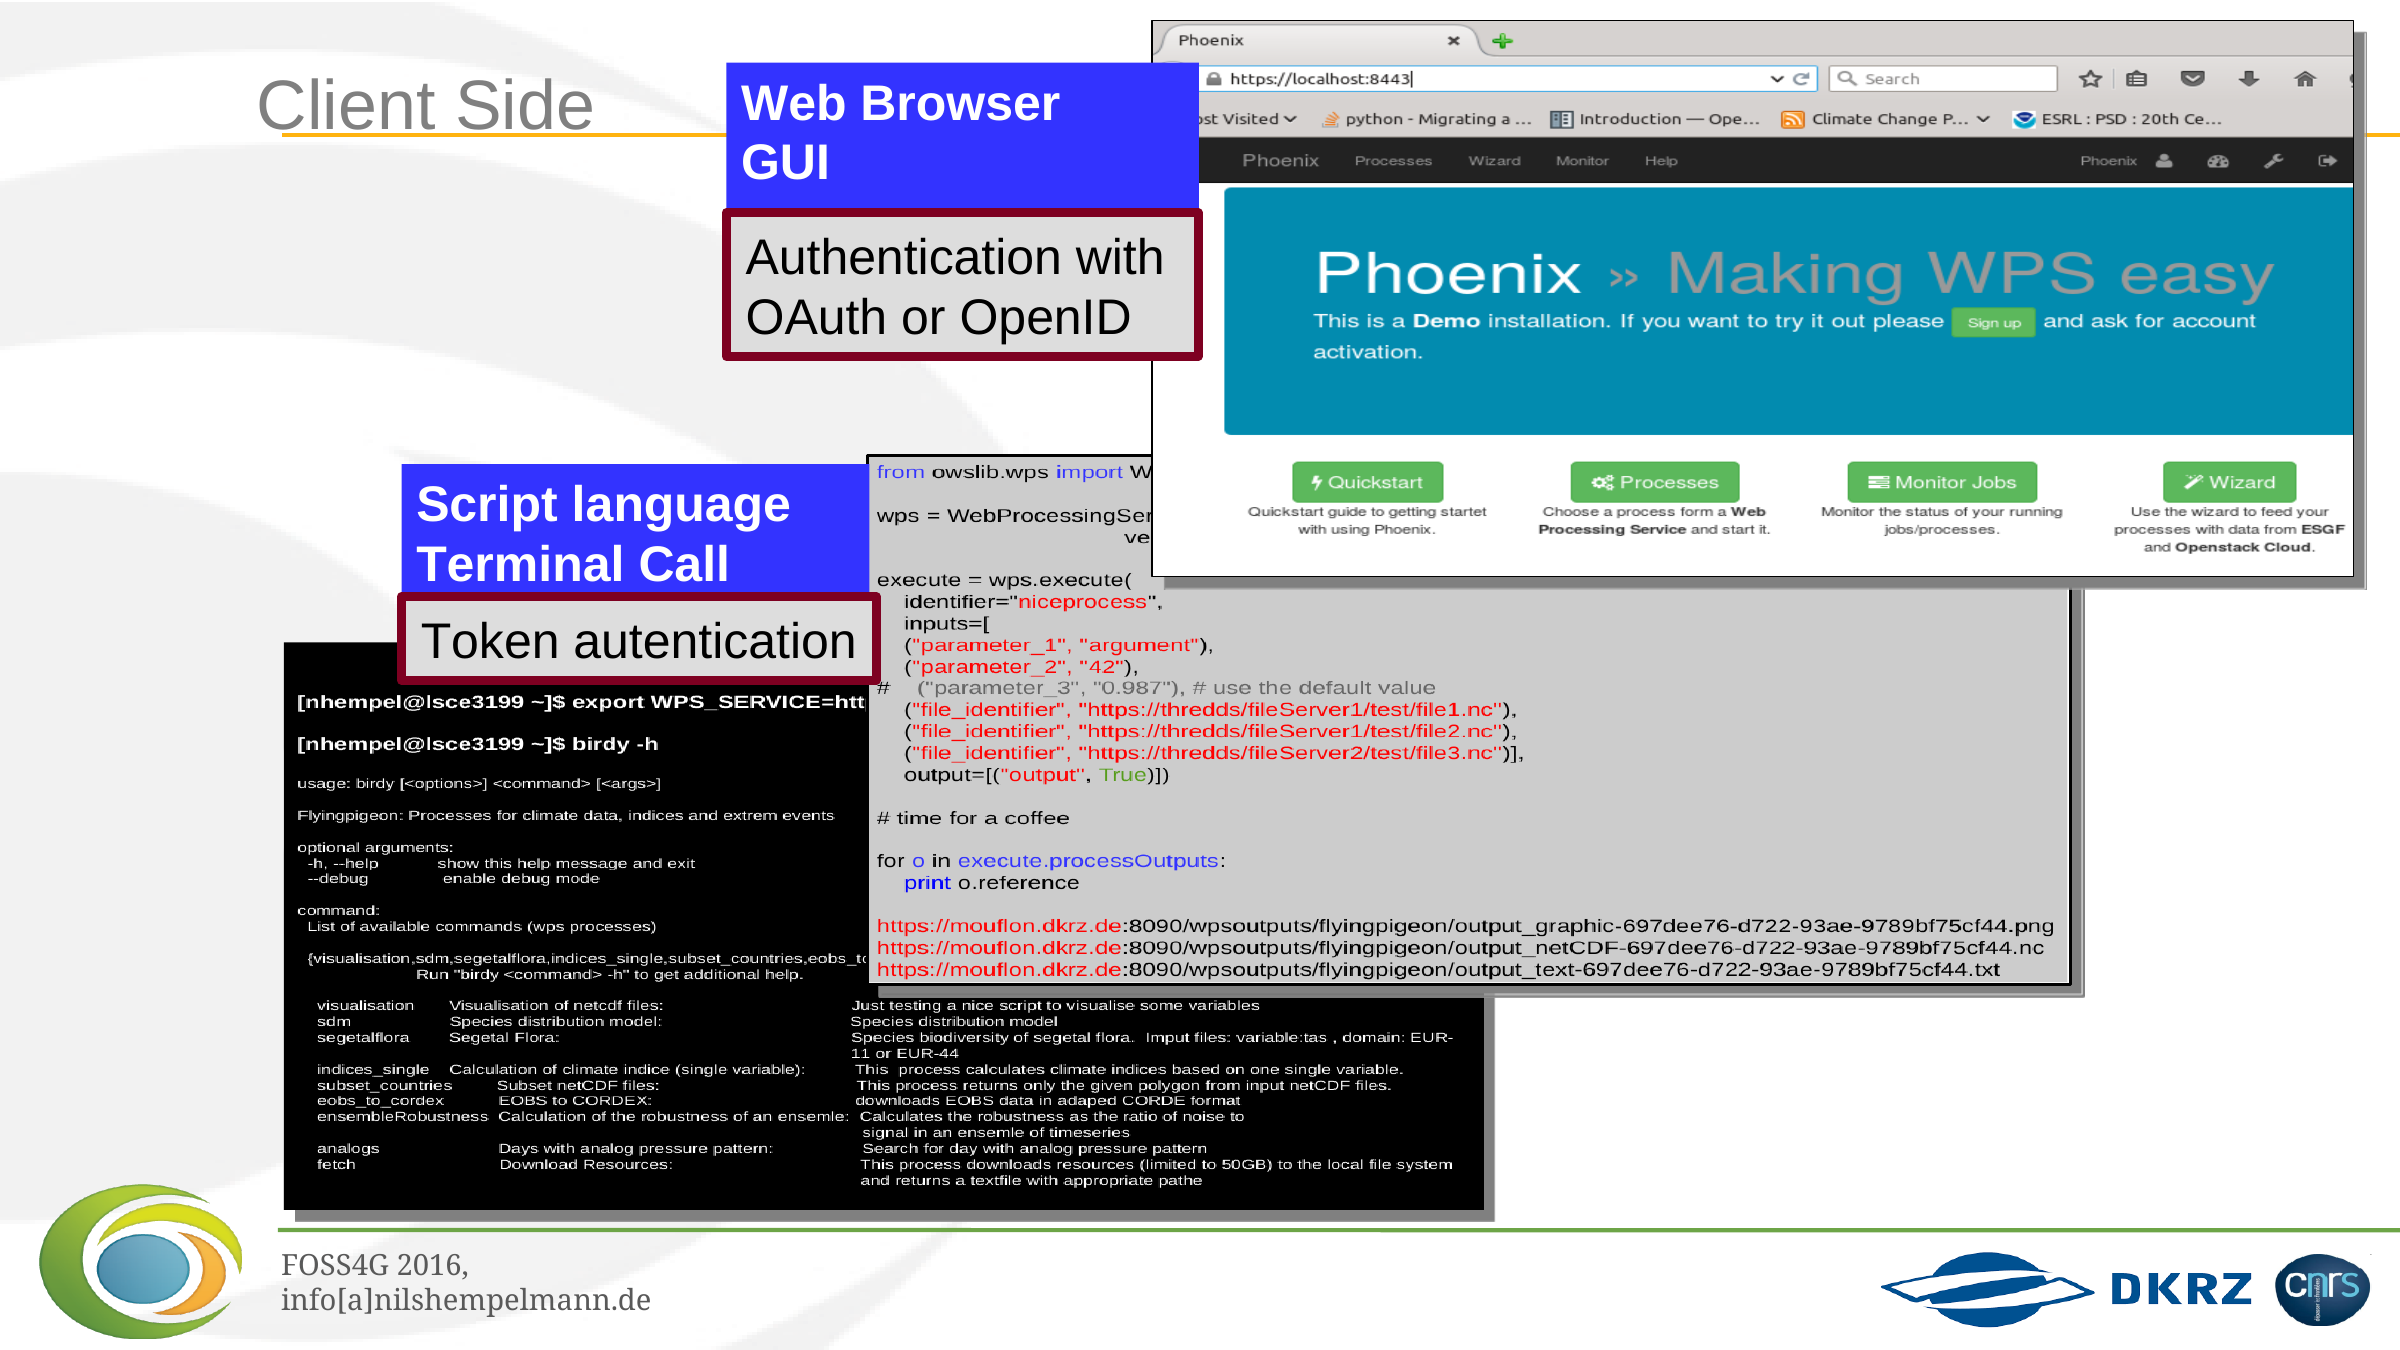

# Client Side
Web Browser
GUI
Authentication with
OAuth or OpenID
Script language
Terminal Call
Token autentication